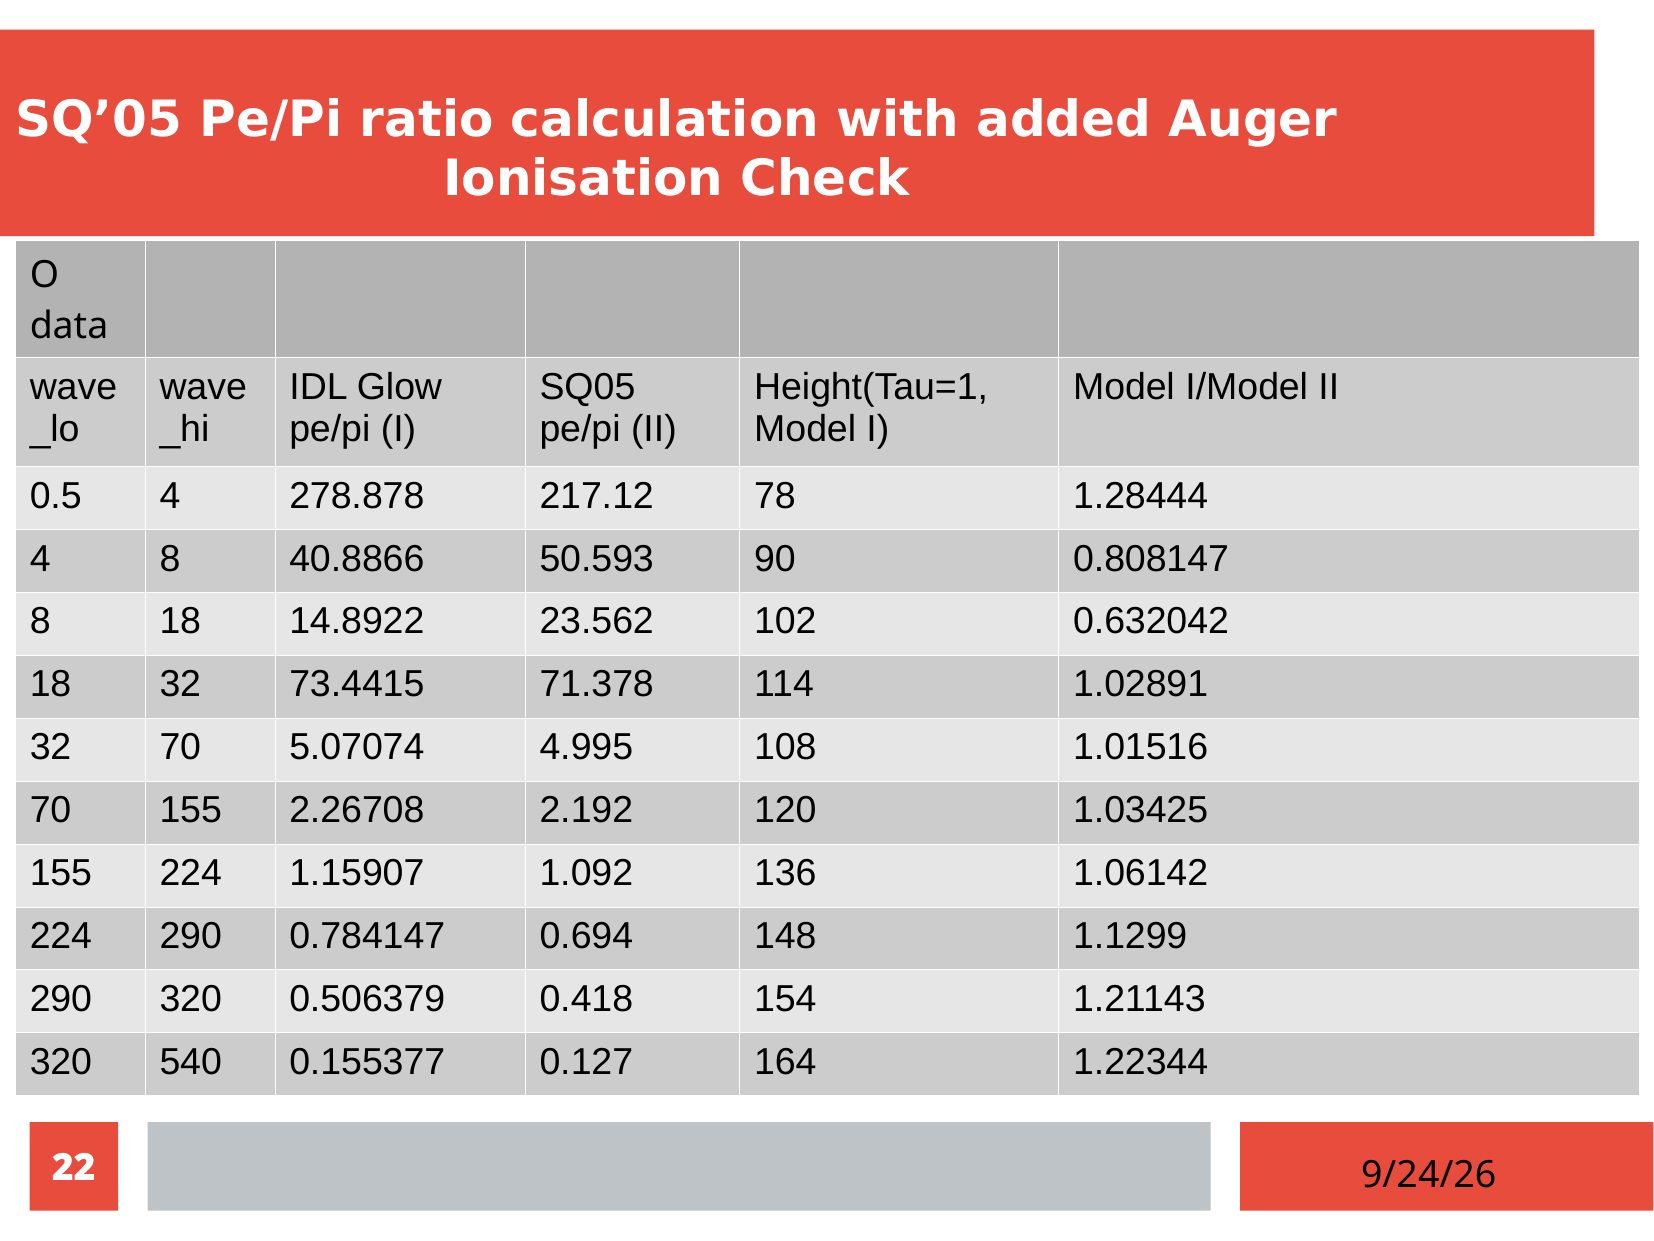

# SQ’05 Pe/Pi ratio calculation with added Auger Ionisation Check
| O data | | | | | |
| --- | --- | --- | --- | --- | --- |
| wave\_lo | wave\_hi | IDL Glow pe/pi (I) | SQ05 pe/pi (II) | Height(Tau=1, Model I) | Model I/Model II |
| 0.5 | 4 | 278.878 | 217.12 | 78 | 1.28444 |
| 4 | 8 | 40.8866 | 50.593 | 90 | 0.808147 |
| 8 | 18 | 14.8922 | 23.562 | 102 | 0.632042 |
| 18 | 32 | 73.4415 | 71.378 | 114 | 1.02891 |
| 32 | 70 | 5.07074 | 4.995 | 108 | 1.01516 |
| 70 | 155 | 2.26708 | 2.192 | 120 | 1.03425 |
| 155 | 224 | 1.15907 | 1.092 | 136 | 1.06142 |
| 224 | 290 | 0.784147 | 0.694 | 148 | 1.1299 |
| 290 | 320 | 0.506379 | 0.418 | 154 | 1.21143 |
| 320 | 540 | 0.155377 | 0.127 | 164 | 1.22344 |
22